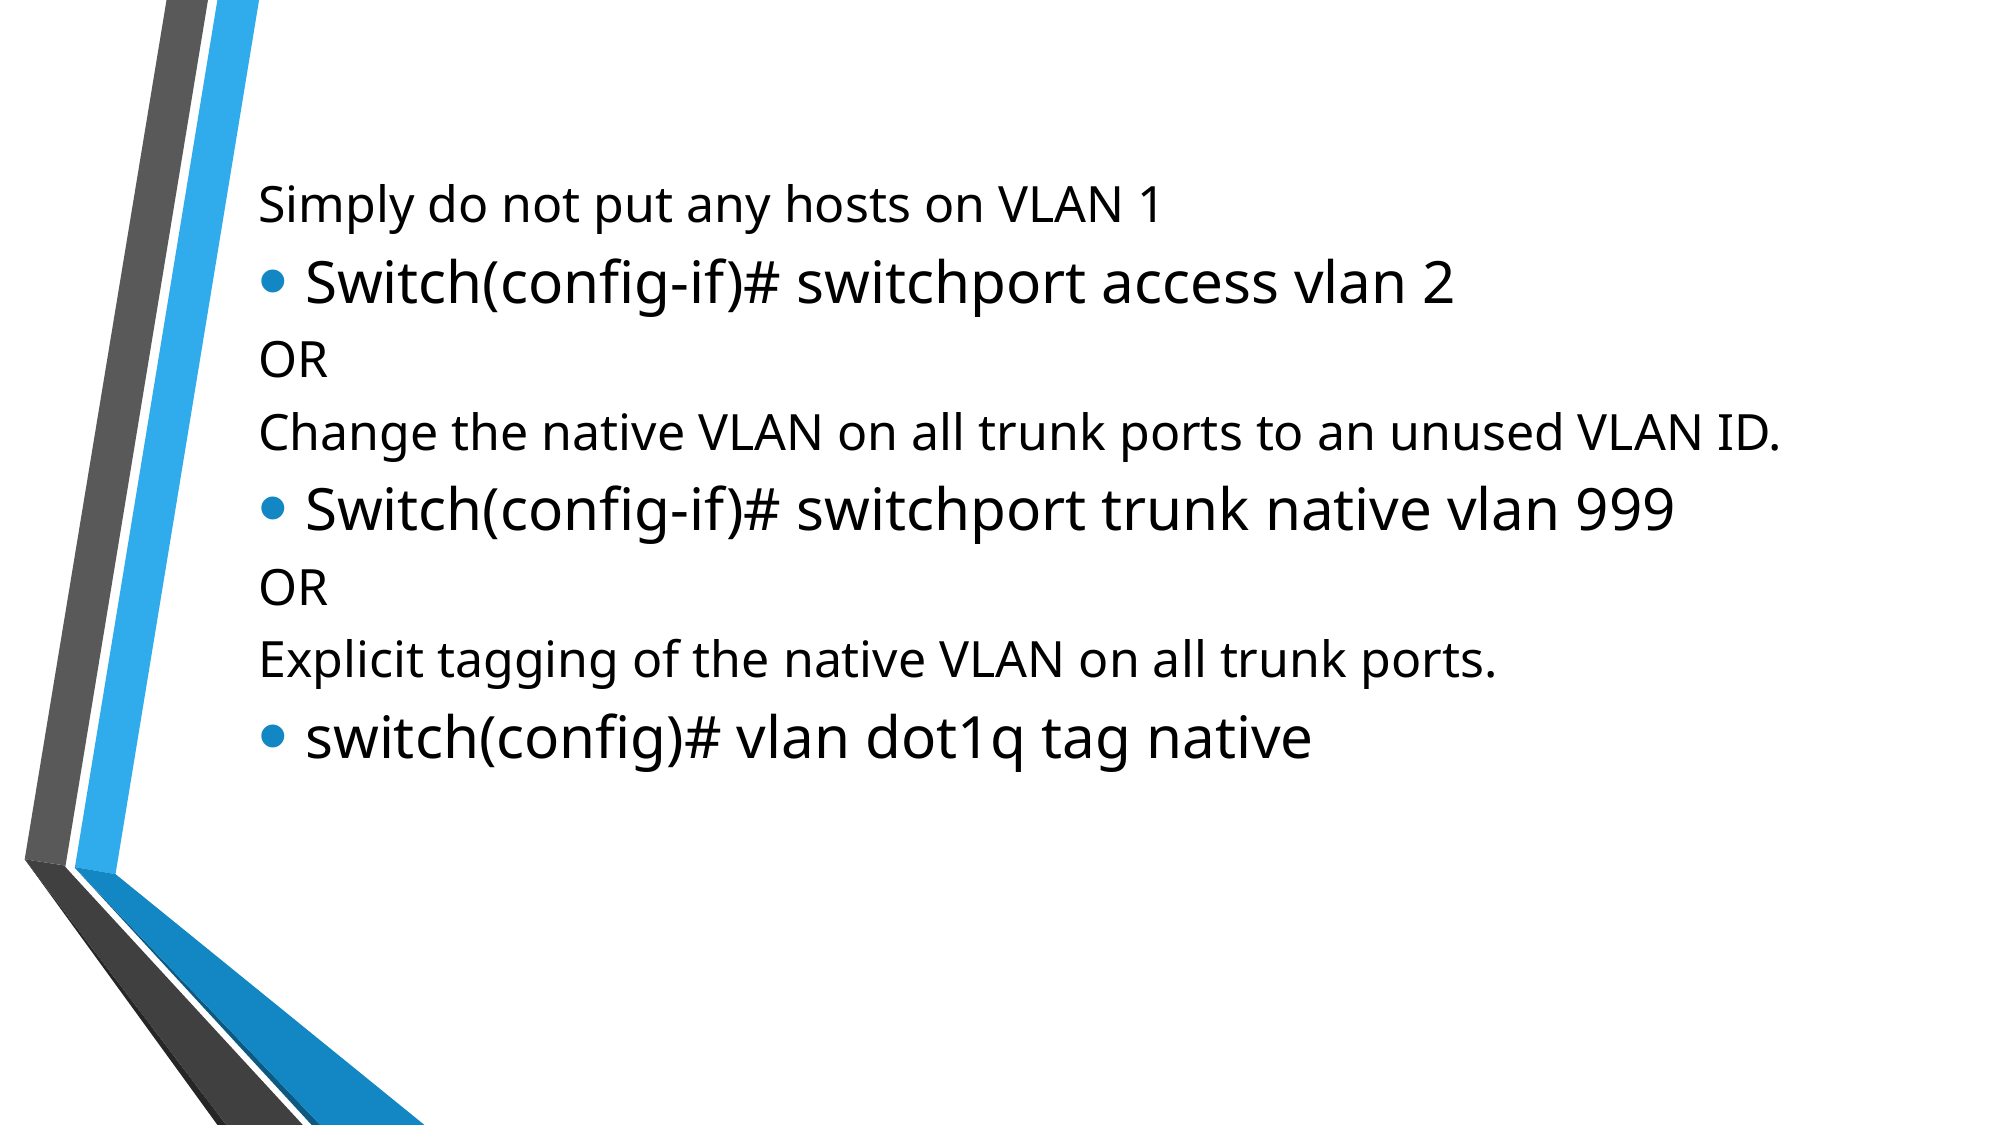

# Simply do not put any hosts on VLAN 1
Switch(config-if)# switchport access vlan 2
OR
Change the native VLAN on all trunk ports to an unused VLAN ID.
Switch(config-if)# switchport trunk native vlan 999
OR
Explicit tagging of the native VLAN on all trunk ports.
switch(config)# vlan dot1q tag native